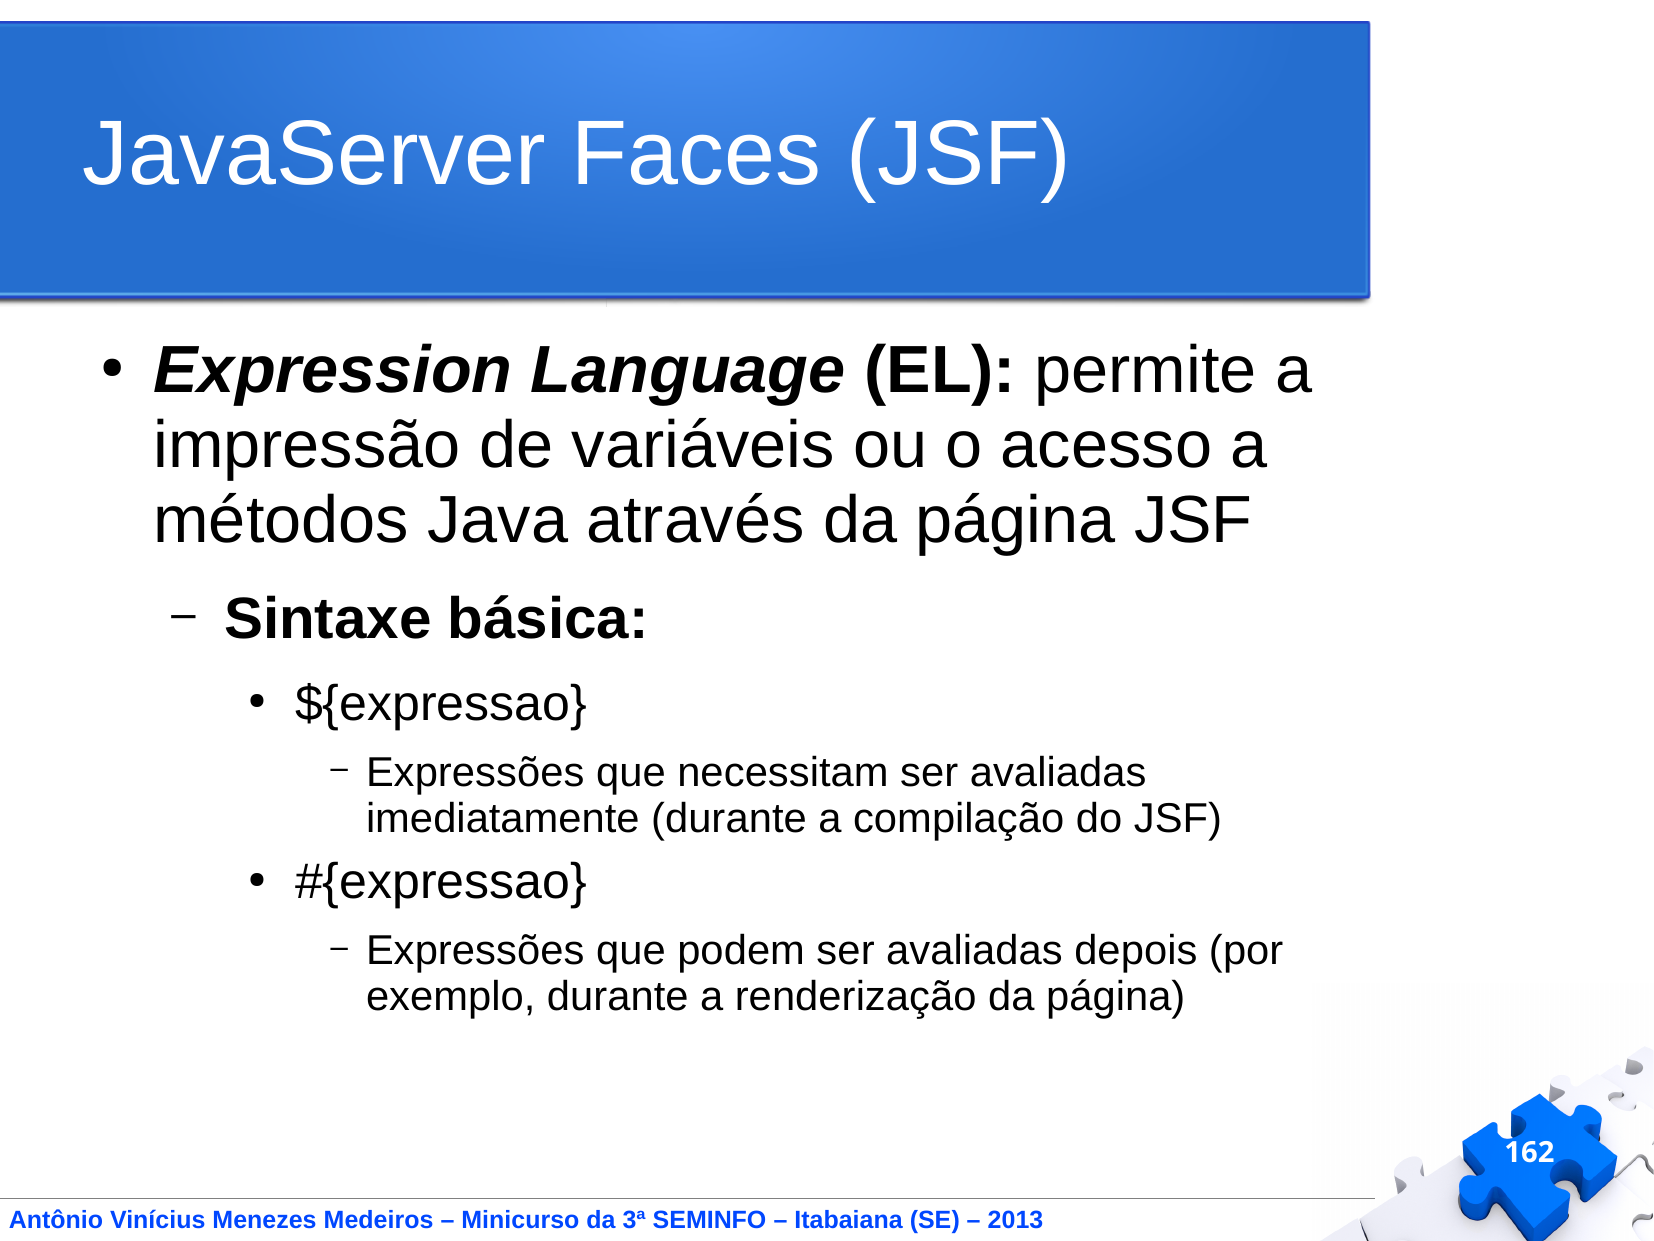

# JavaServer Faces (JSF)
Expression Language (EL): permite a impressão de variáveis ou o acesso a métodos Java através da página JSF
Sintaxe básica:
${expressao}
Expressões que necessitam ser avaliadas imediatamente (durante a compilação do JSF)
#{expressao}
Expressões que podem ser avaliadas depois (por exemplo, durante a renderização da página)
162